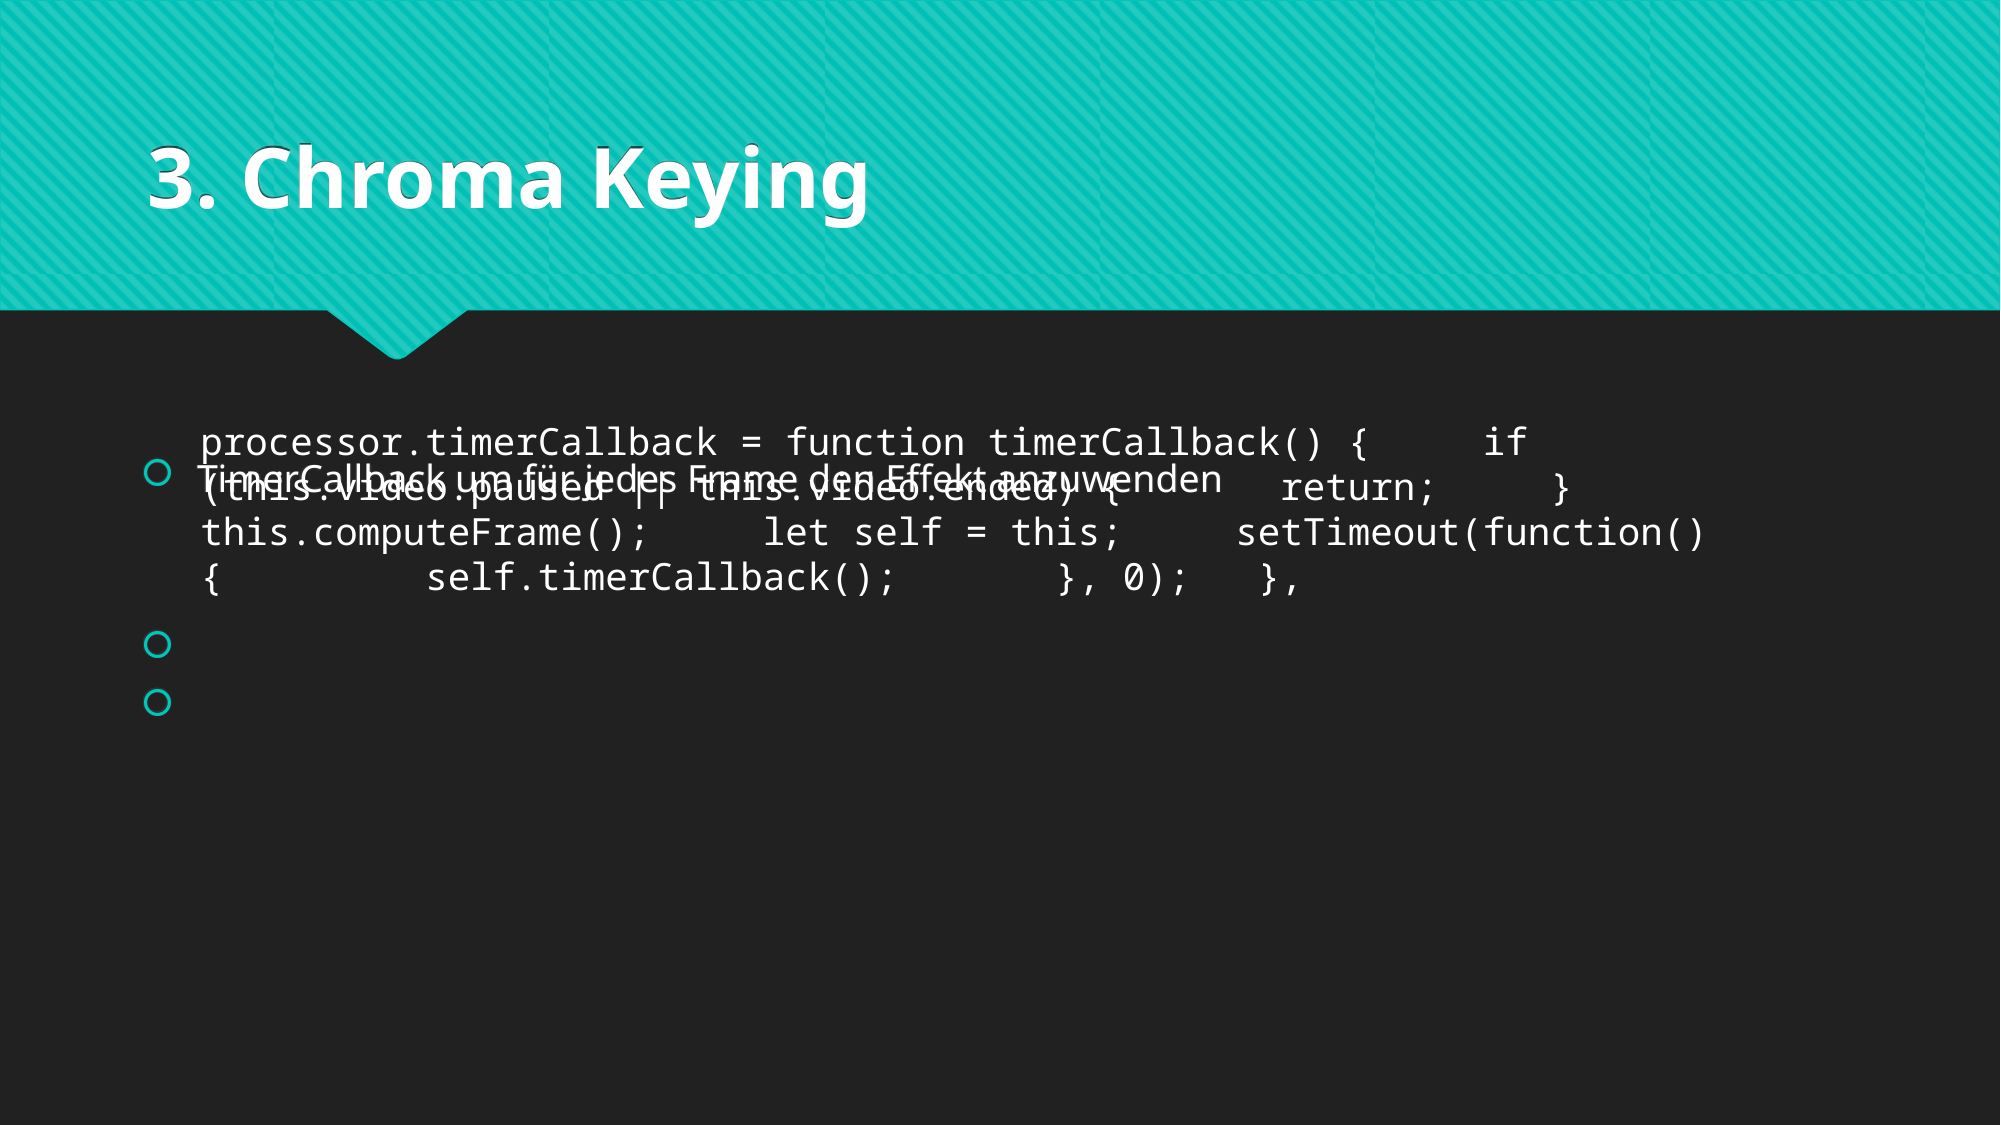

# 3. Chroma Keying
processor.timerCallback = function timerCallback() {     if (this.video.paused || this.video.ended) {       return;     }     this.computeFrame();     let self = this;     setTimeout(function() {         self.timerCallback();       }, 0);   },
TimerCallback um für jedes Frame den Effekt anzuwenden